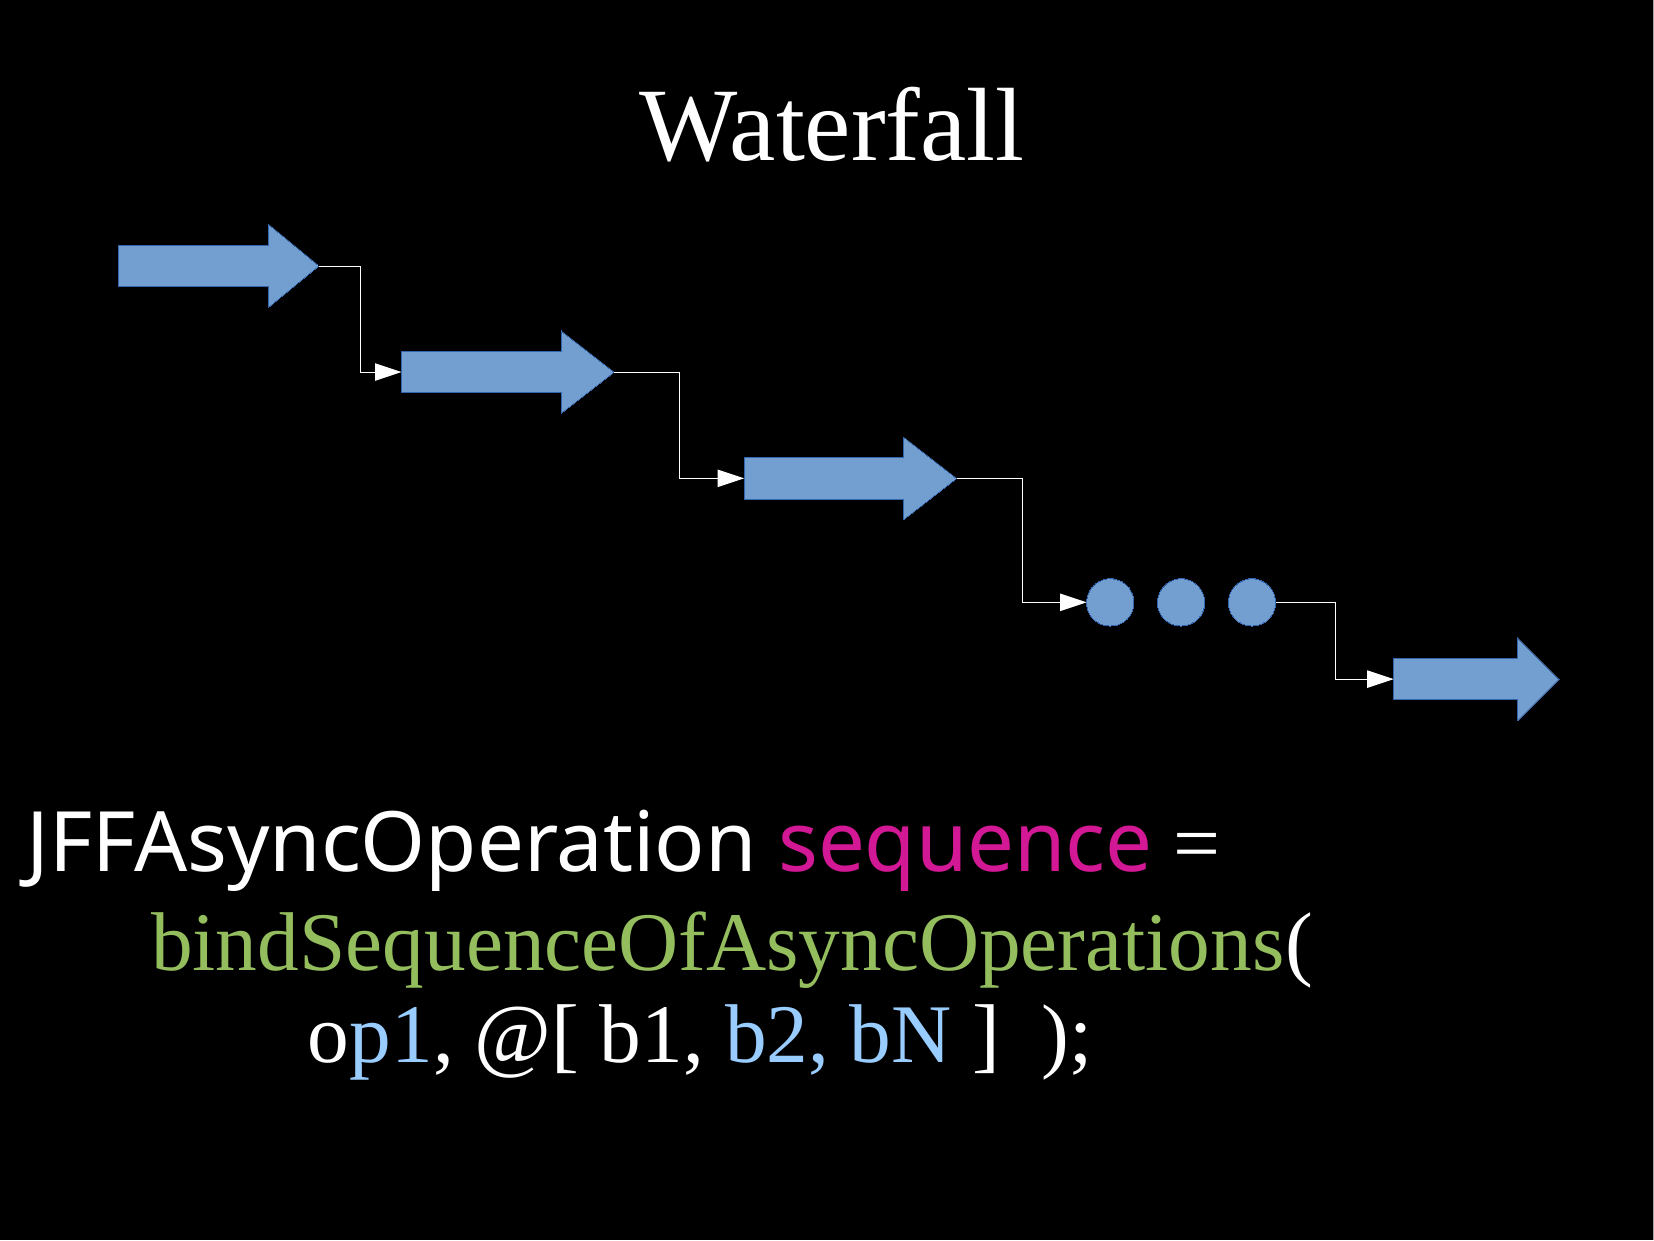

Waterfall
JFFAsyncOperation sequence =
 bindSequenceOfAsyncOperations(
	 op1, @[ b1, b2, bN ] );